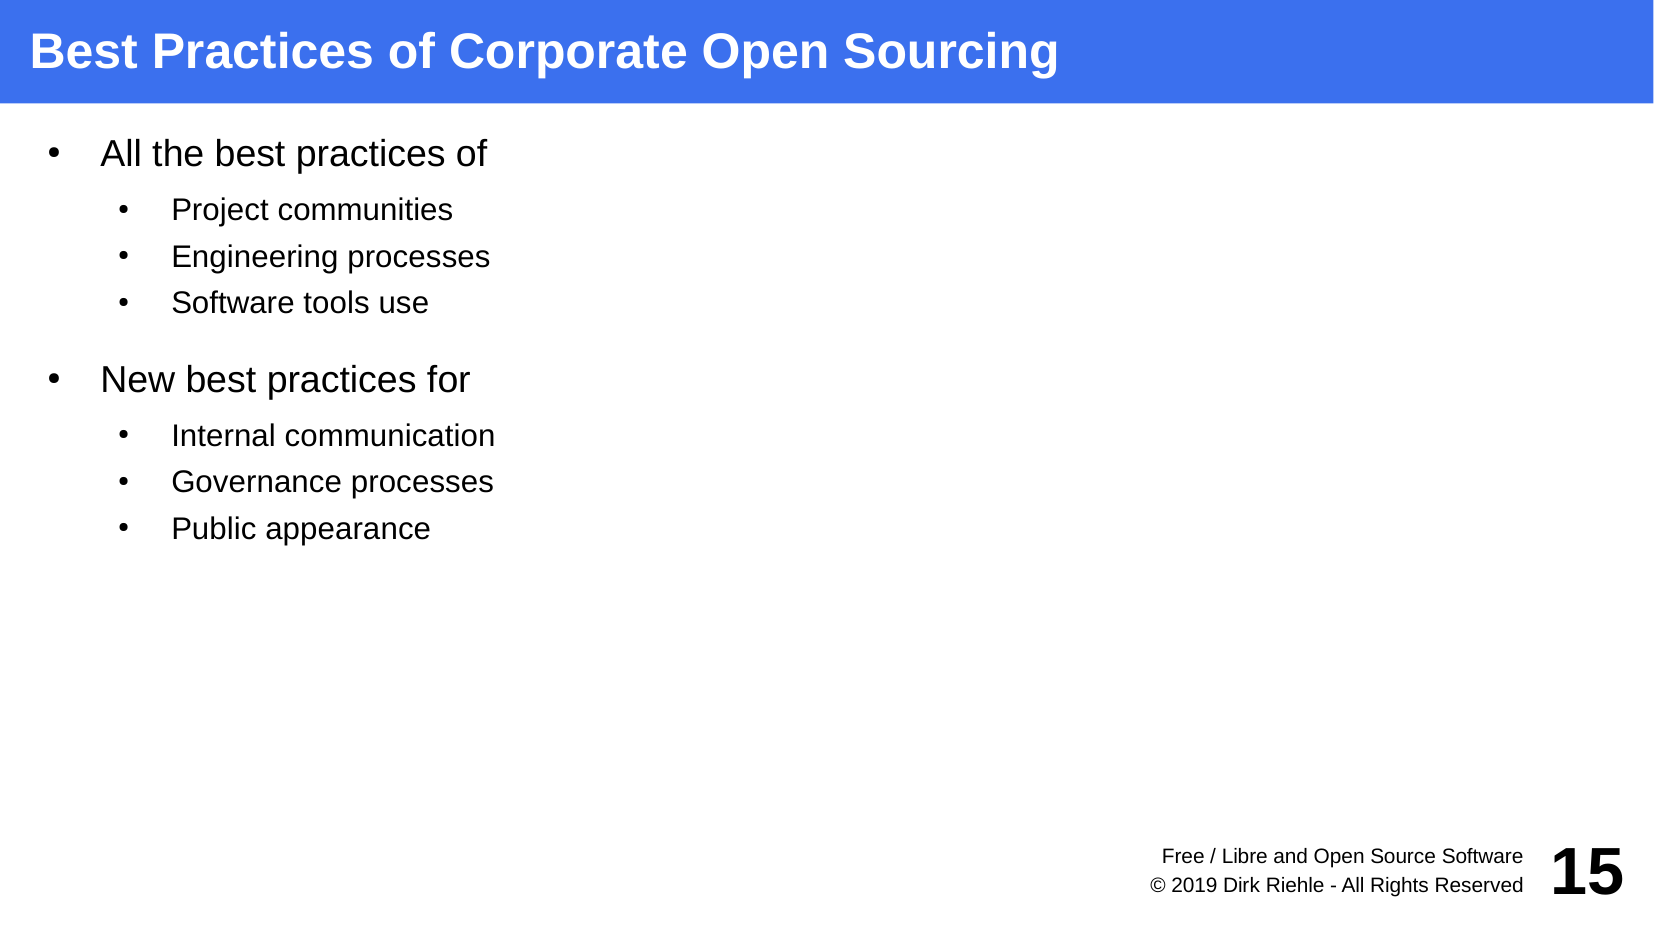

# Best Practices of Corporate Open Sourcing
All the best practices of
Project communities
Engineering processes
Software tools use
New best practices for
Internal communication
Governance processes
Public appearance
Free / Libre and Open Source Software
15
© 2019 Dirk Riehle - All Rights Reserved